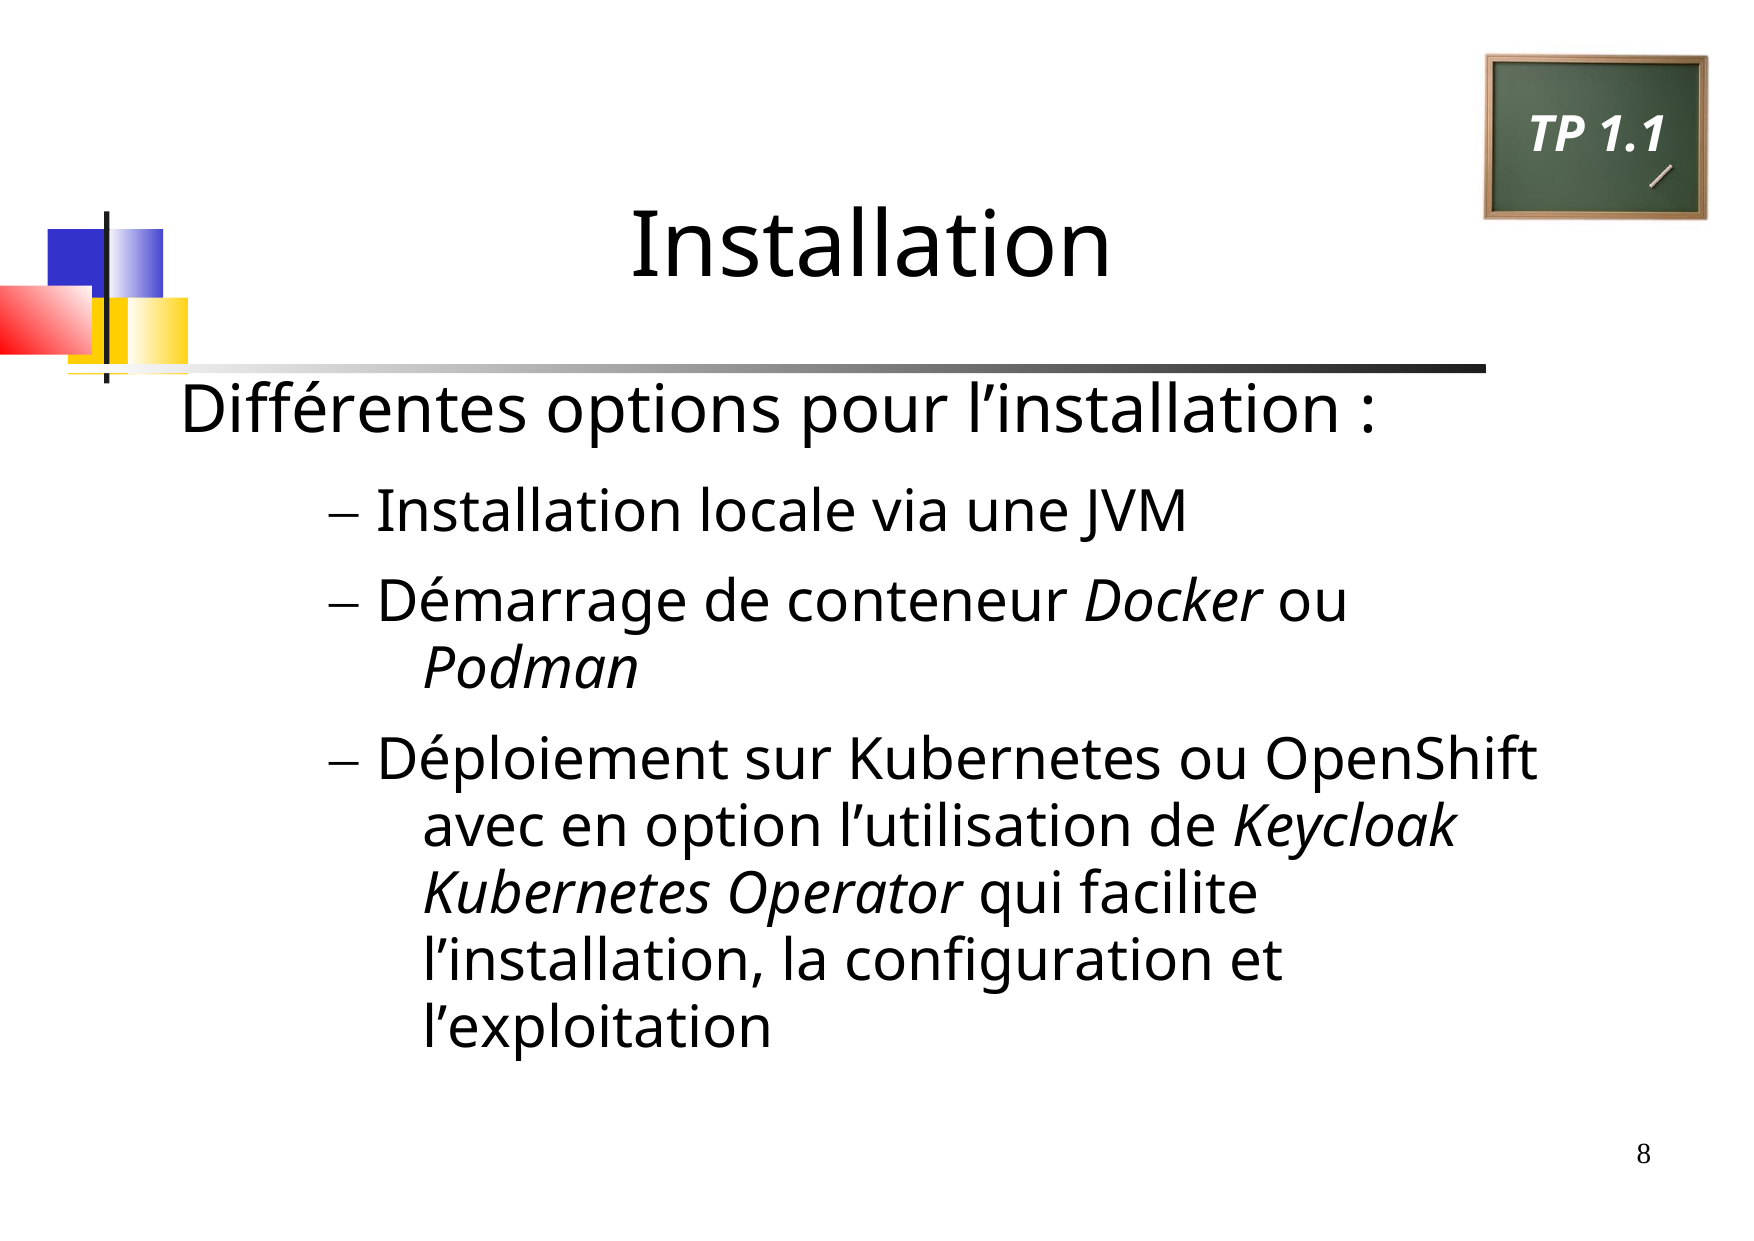

TP 1.1
# Installation
Différentes options pour l’installation :
Installation locale via une JVM
Démarrage de conteneur Docker ou Podman
Déploiement sur Kubernetes ou OpenShift
avec en option l’utilisation de Keycloak Kubernetes Operator qui facilite l’installation, la configuration et l’exploitation